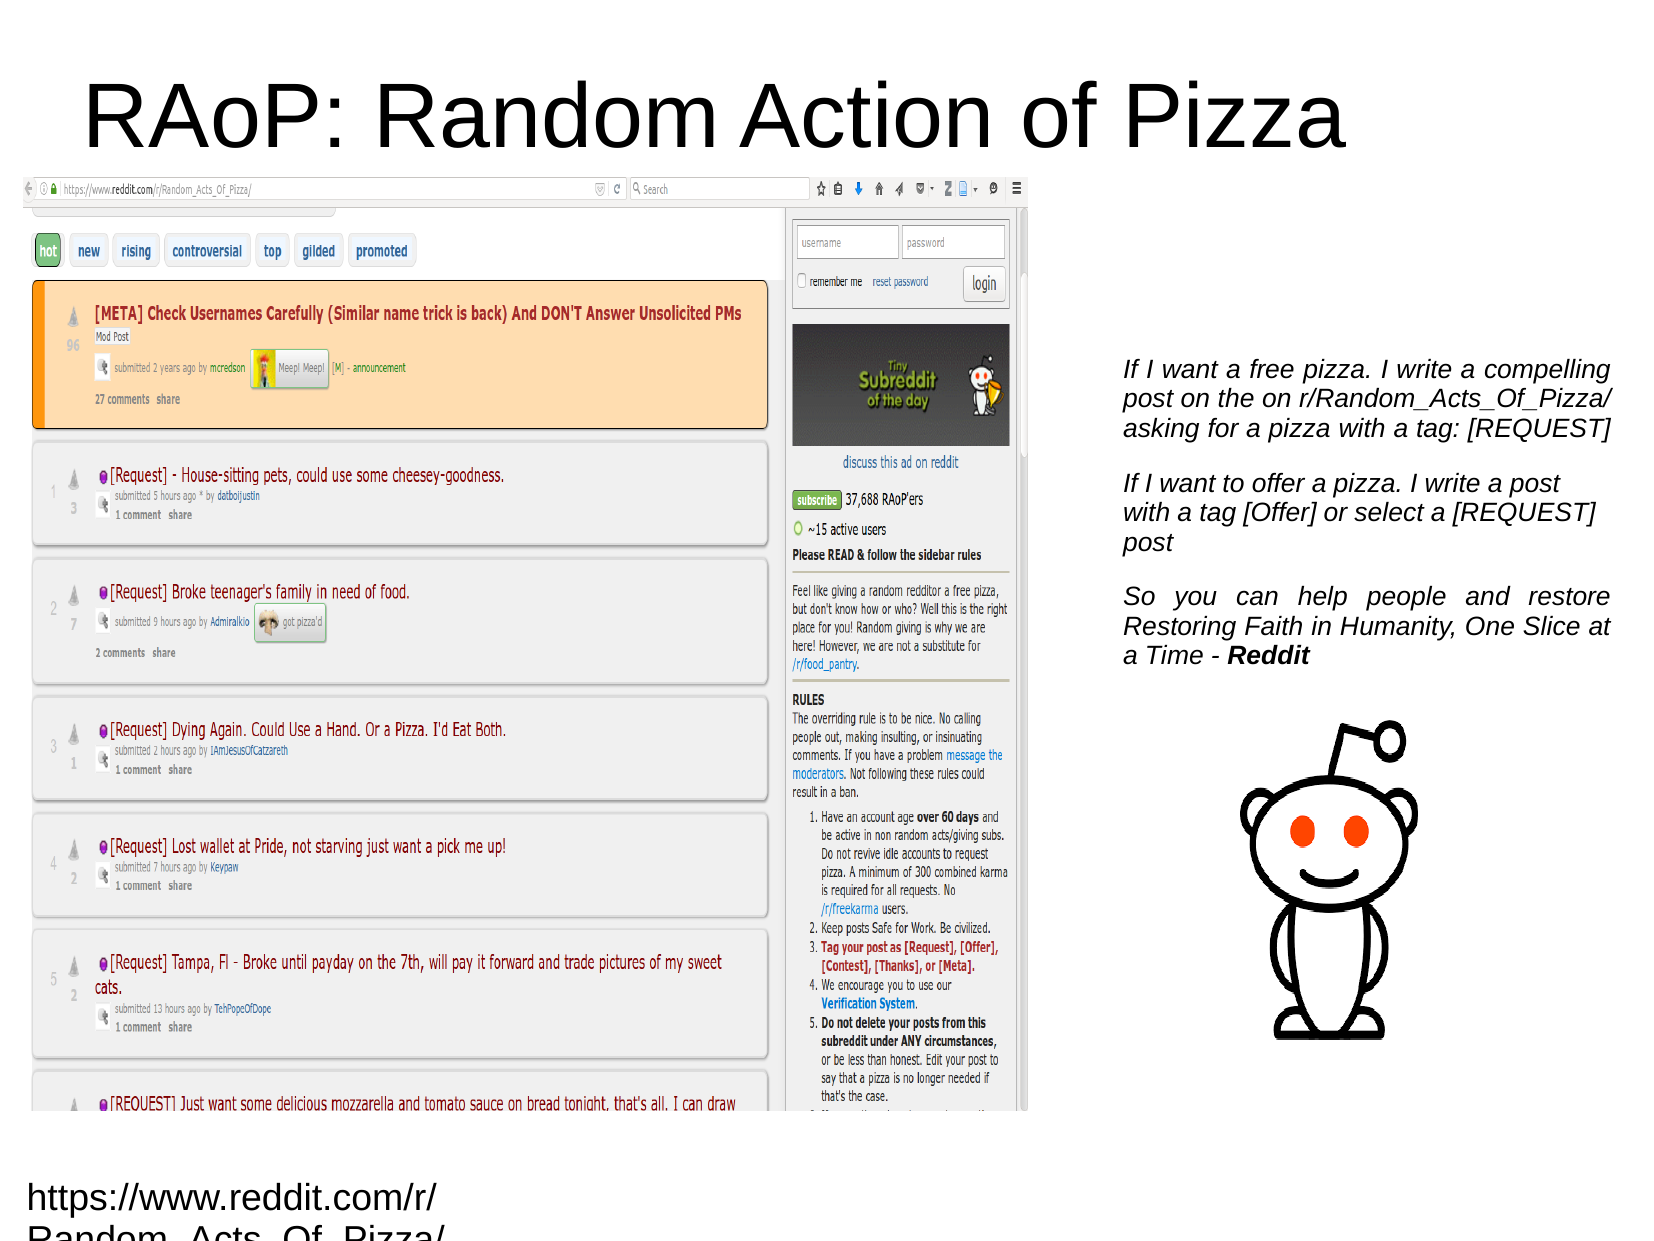

# RAoP: Random Action of Pizza
If I want a free pizza. I write a compelling post on the on r/Random_Acts_Of_Pizza/ asking for a pizza with a tag: [REQUEST]
If I want to offer a pizza. I write a post with a tag [Offer] or select a [REQUEST] post
So you can help people and restore Restoring Faith in Humanity, One Slice at a Time - Reddit
https://www.reddit.com/r/Random_Acts_Of_Pizza/